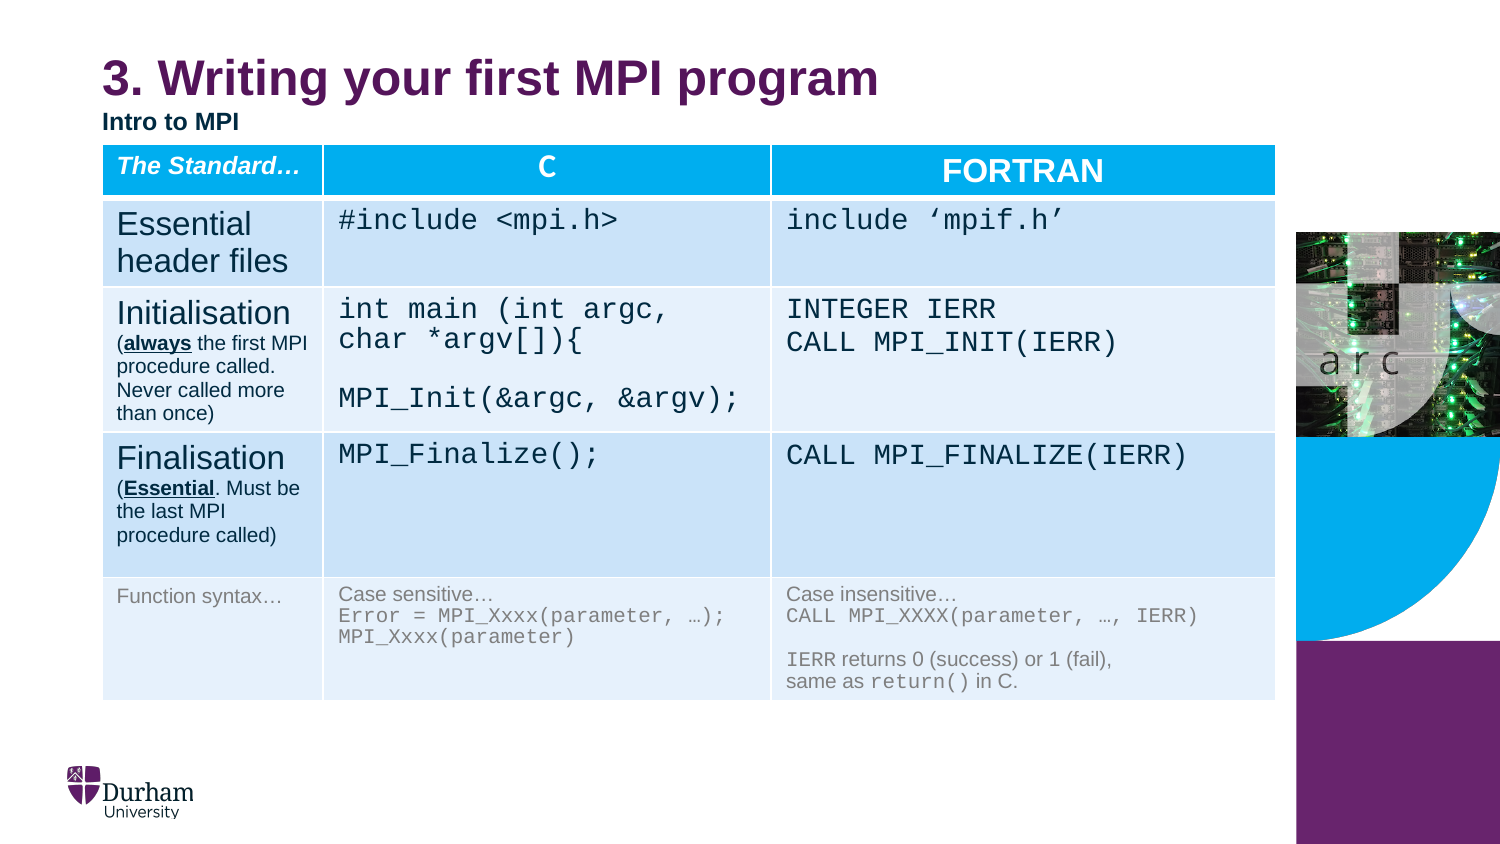

# 3. Writing your first MPI program Intro to MPI
| The Standard… | C | FORTRAN |
| --- | --- | --- |
| Essential header files | #include <mpi.h> | include ‘mpif.h’ |
| Initialisation (always the first MPI procedure called. Never called more than once) | int main (int argc, char \*argv[]){ MPI\_Init(&argc, &argv); | INTEGER IERR CALL MPI\_INIT(IERR) |
| Finalisation (Essential. Must be the last MPI procedure called) | MPI\_Finalize(); | CALL MPI\_FINALIZE(IERR) |
| Function syntax… | Case sensitive… Error = MPI\_Xxxx(parameter, …); MPI\_Xxxx(parameter) | Case insensitive… CALL MPI\_XXXX(parameter, …, IERR) IERR returns 0 (success) or 1 (fail), same as return() in C. |